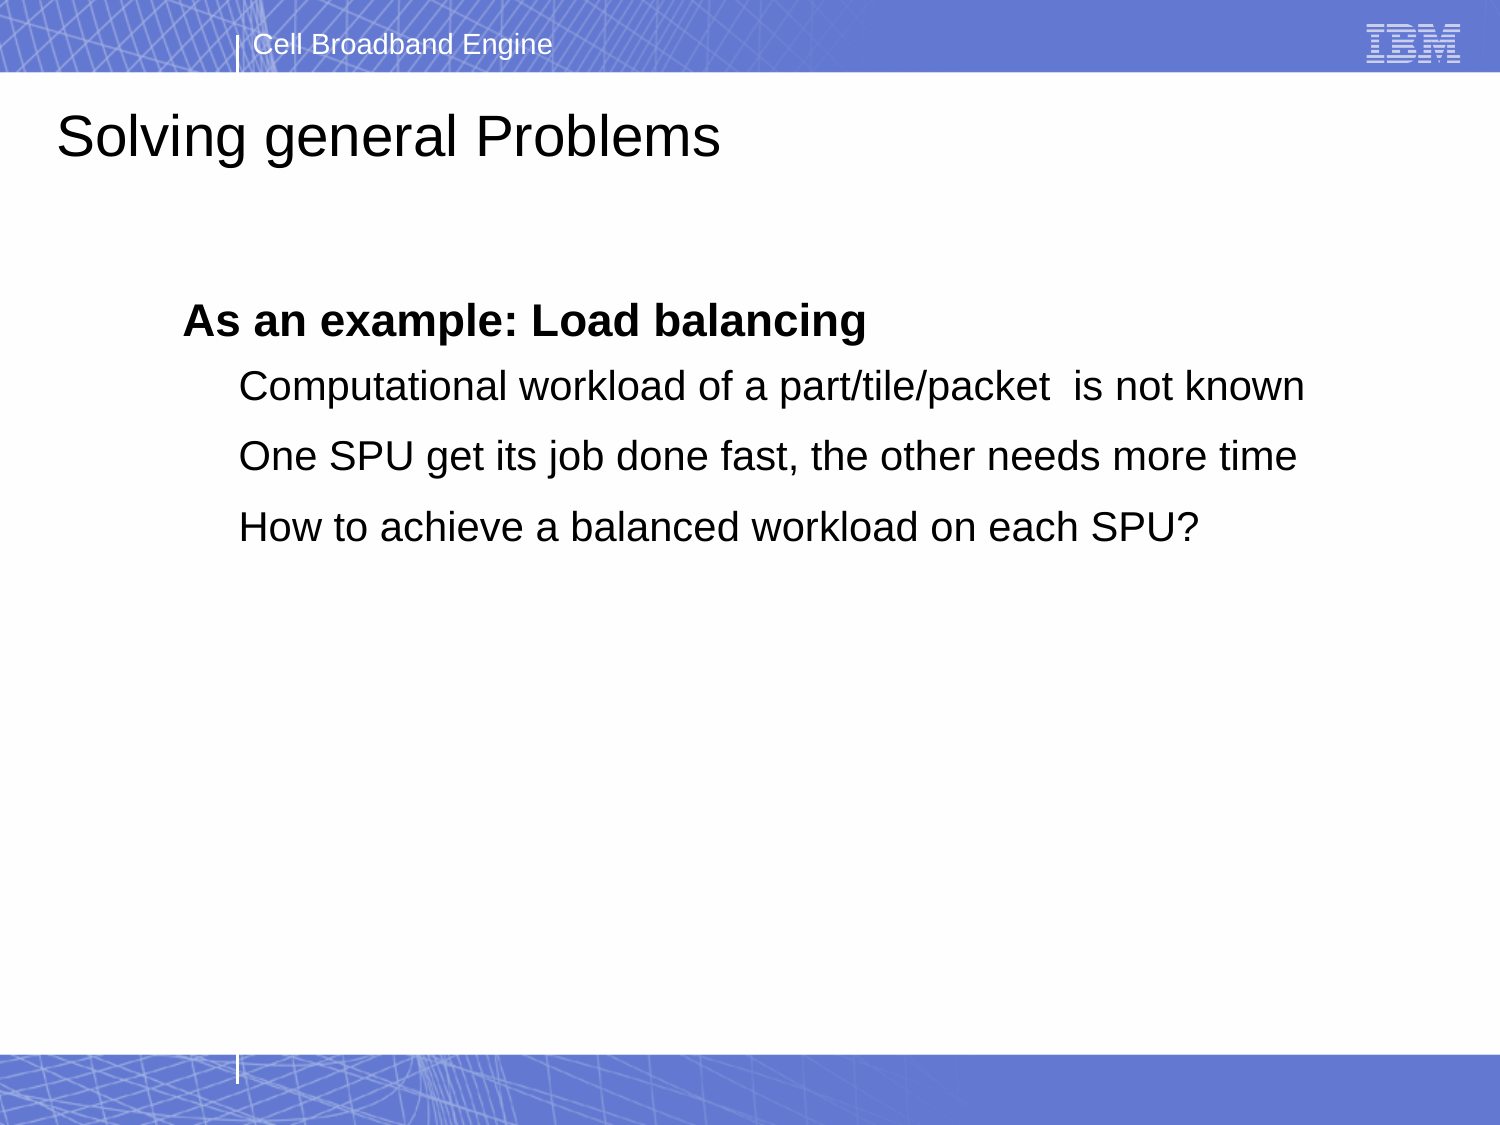

# Solving general Problems
As an example: Load balancing
 Computational workload of a part/tile/packet is not known
 One SPU get its job done fast, the other needs more time
 How to achieve a balanced workload on each SPU?